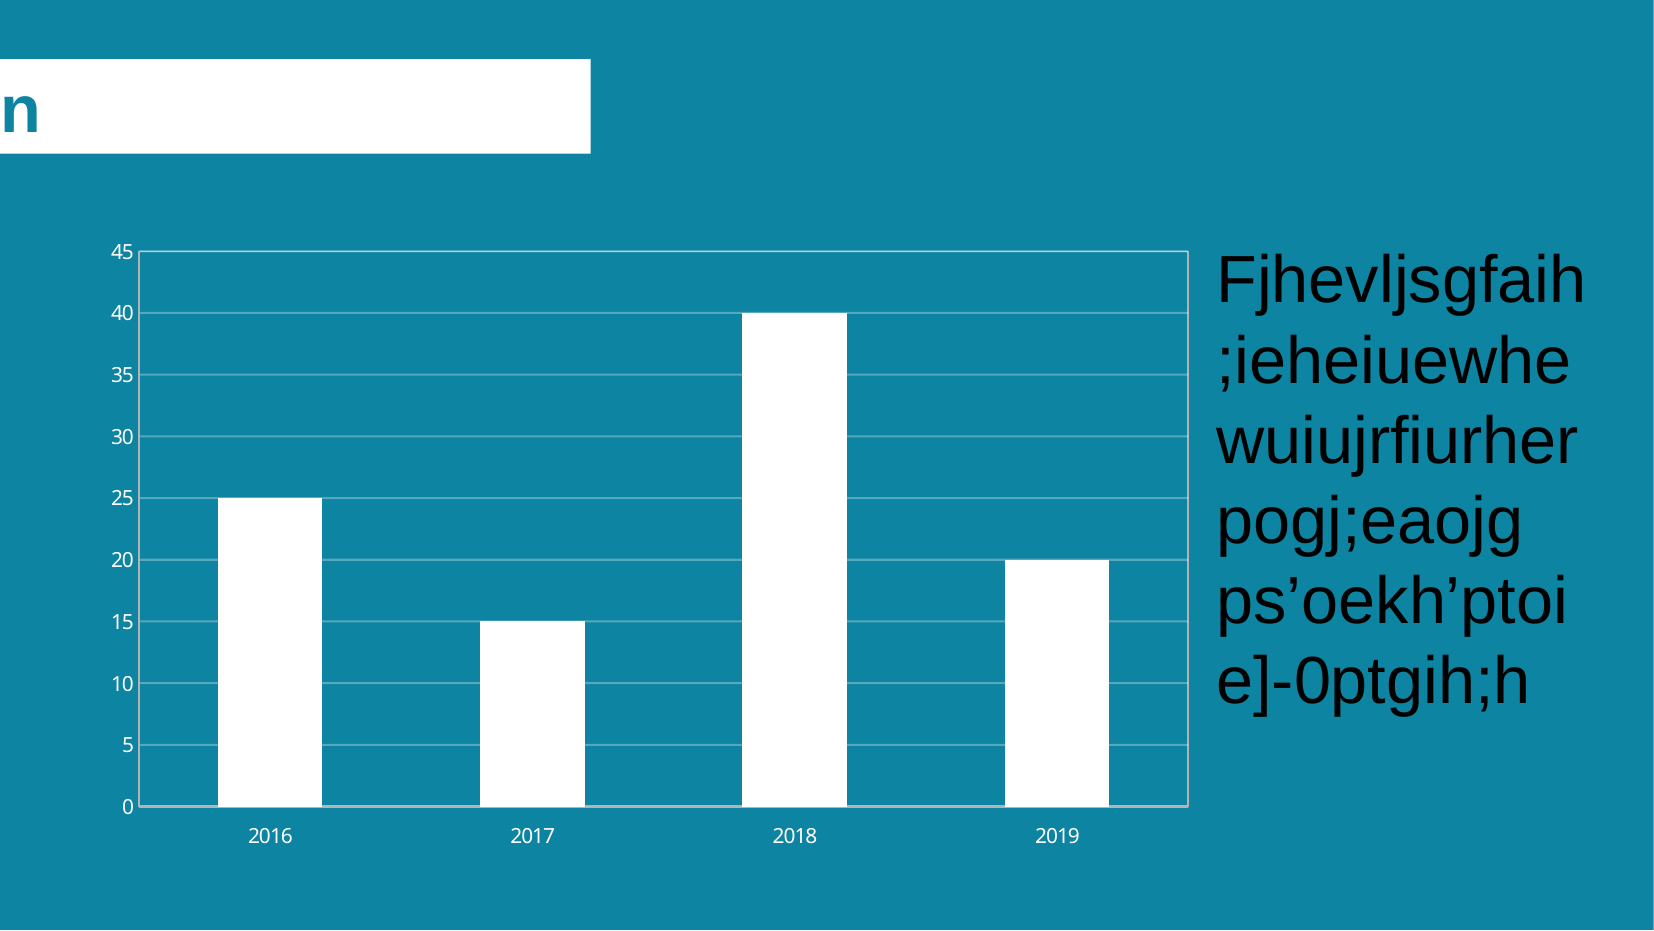

# n
### Chart
| Category | |
|---|---|
| 2016 | 25.0 |
| 2017 | 15.0 |
| 2018 | 40.0 |
| 2019 | 20.0 |Fjhevljsgfaih;ieheiuewhewuiujrfiurherpogj;eaojg ps’oekh’ptoie]-0ptgih;h